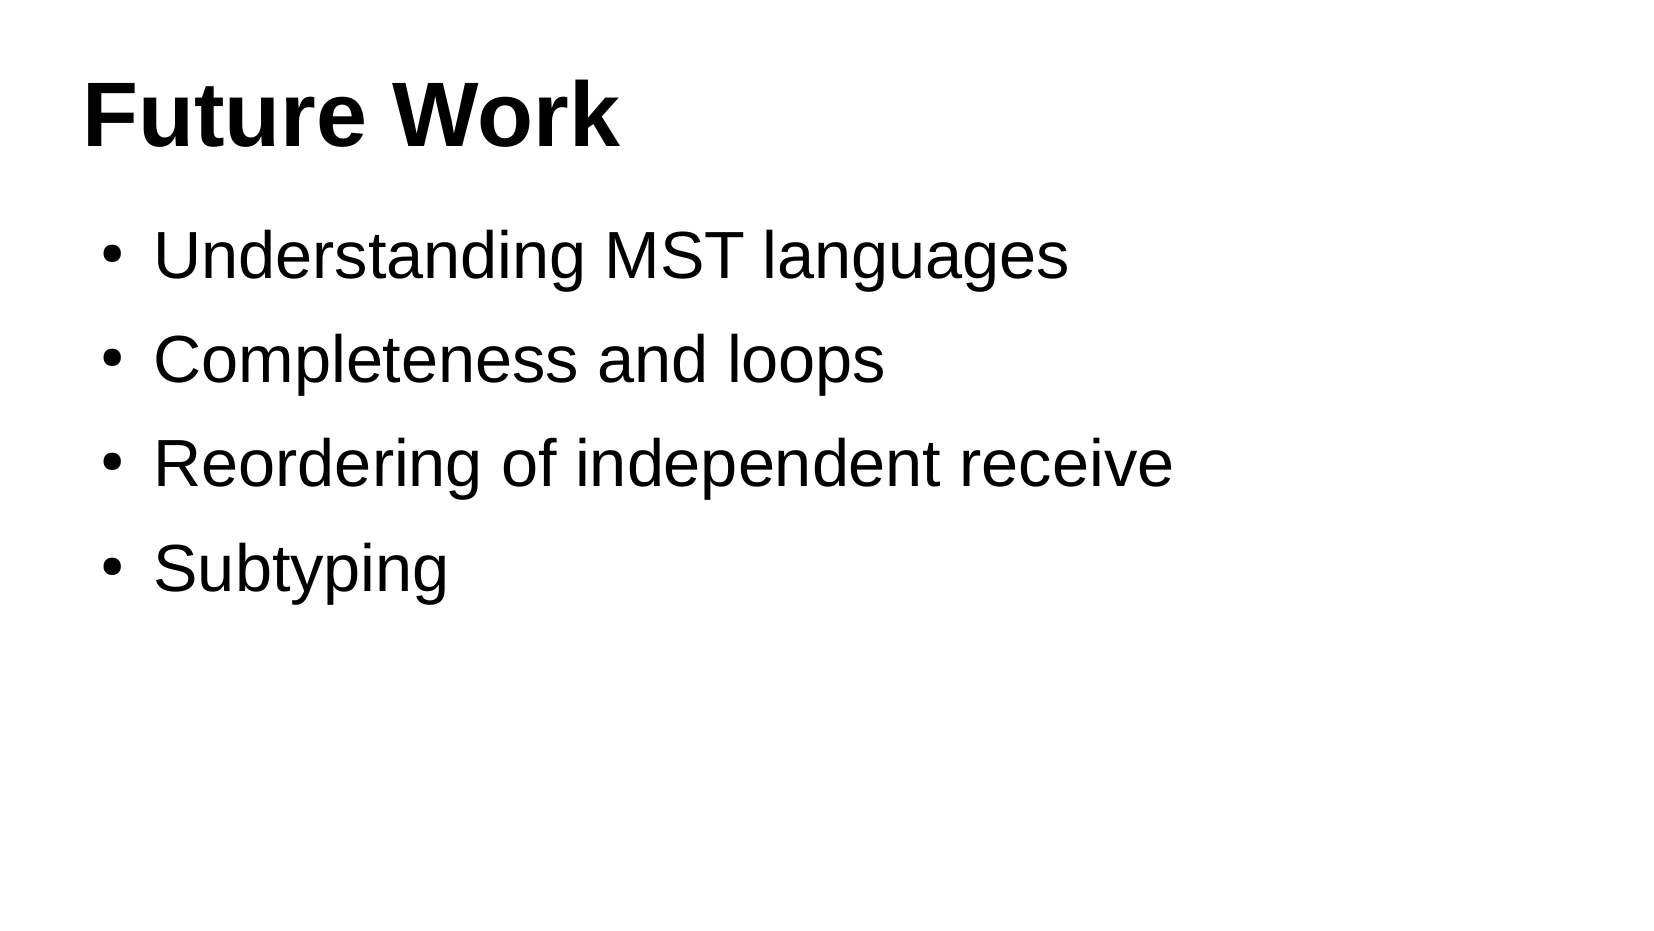

# Future Work
Understanding MST languages
Completeness and loops
Reordering of independent receive
Subtyping